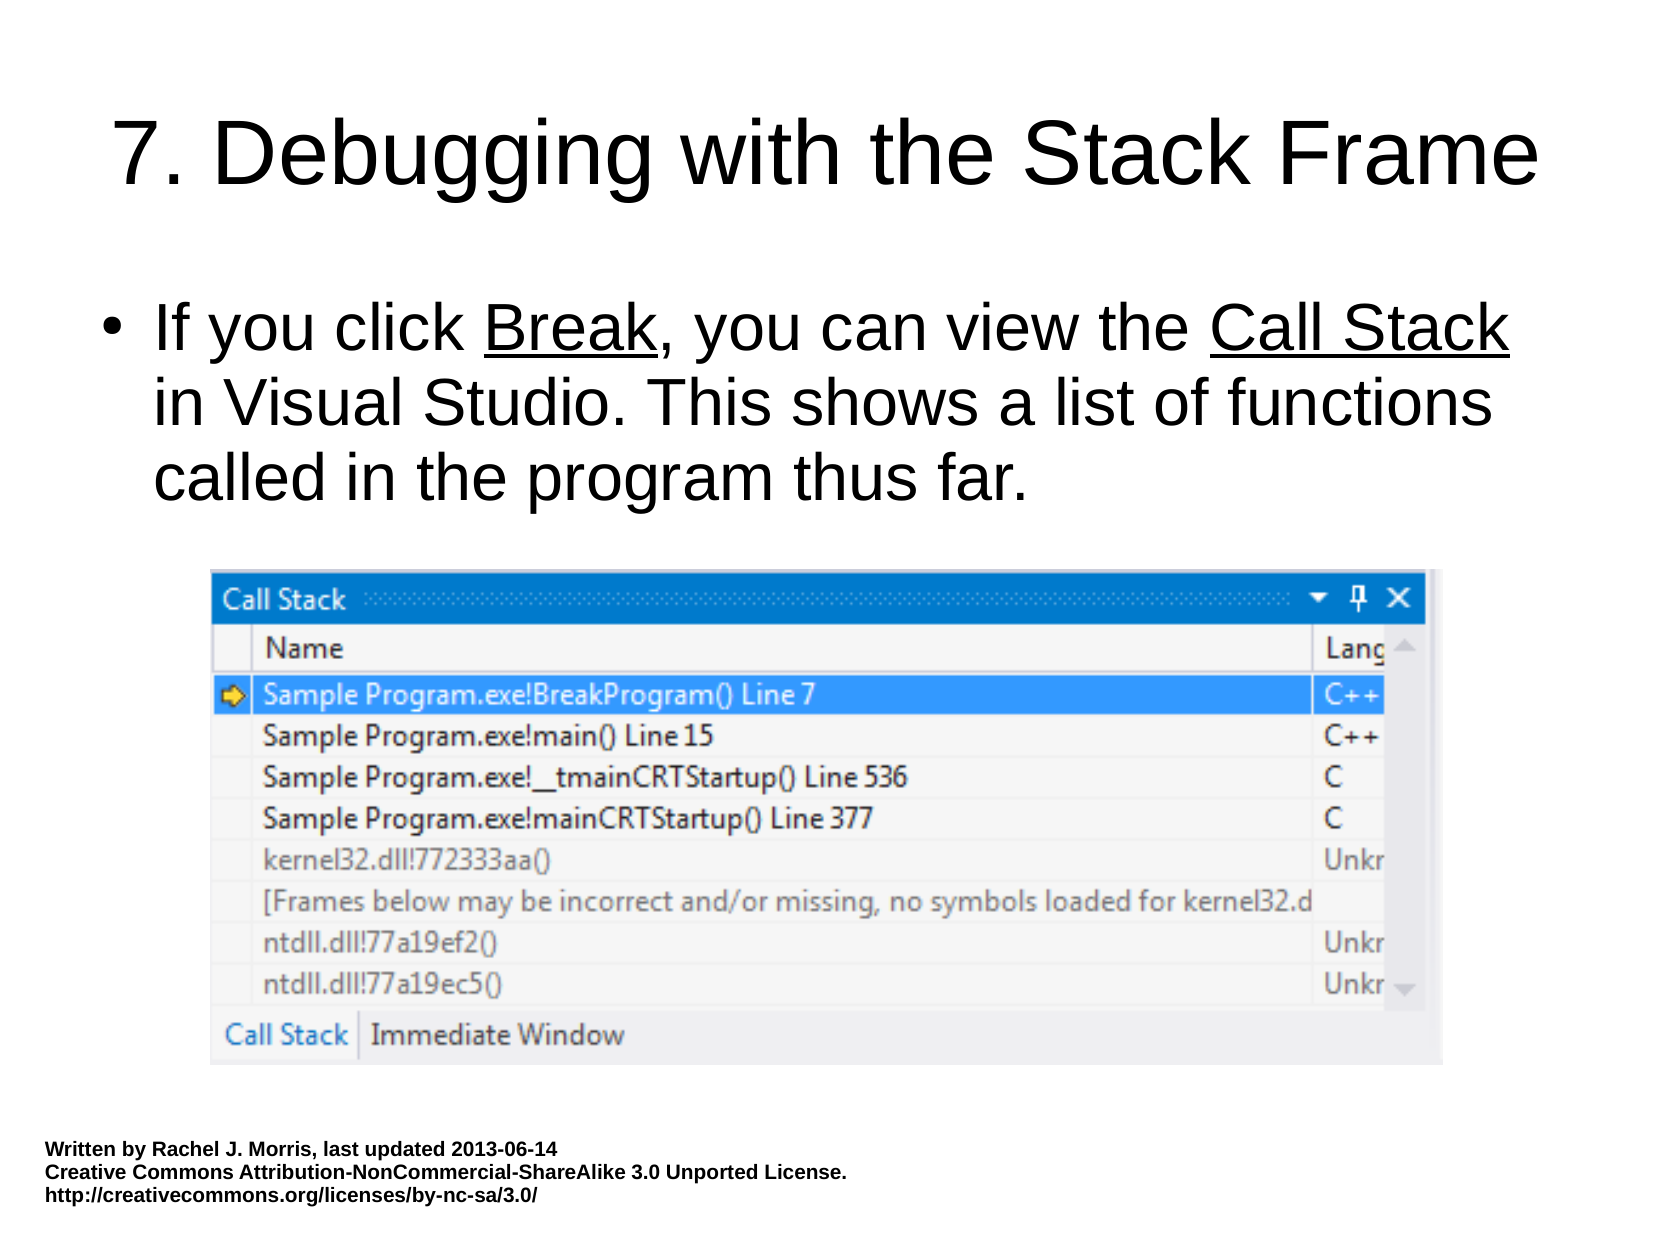

# 7. Debugging with the Stack Frame
If you click Break, you can view the Call Stack in Visual Studio. This shows a list of functions called in the program thus far.